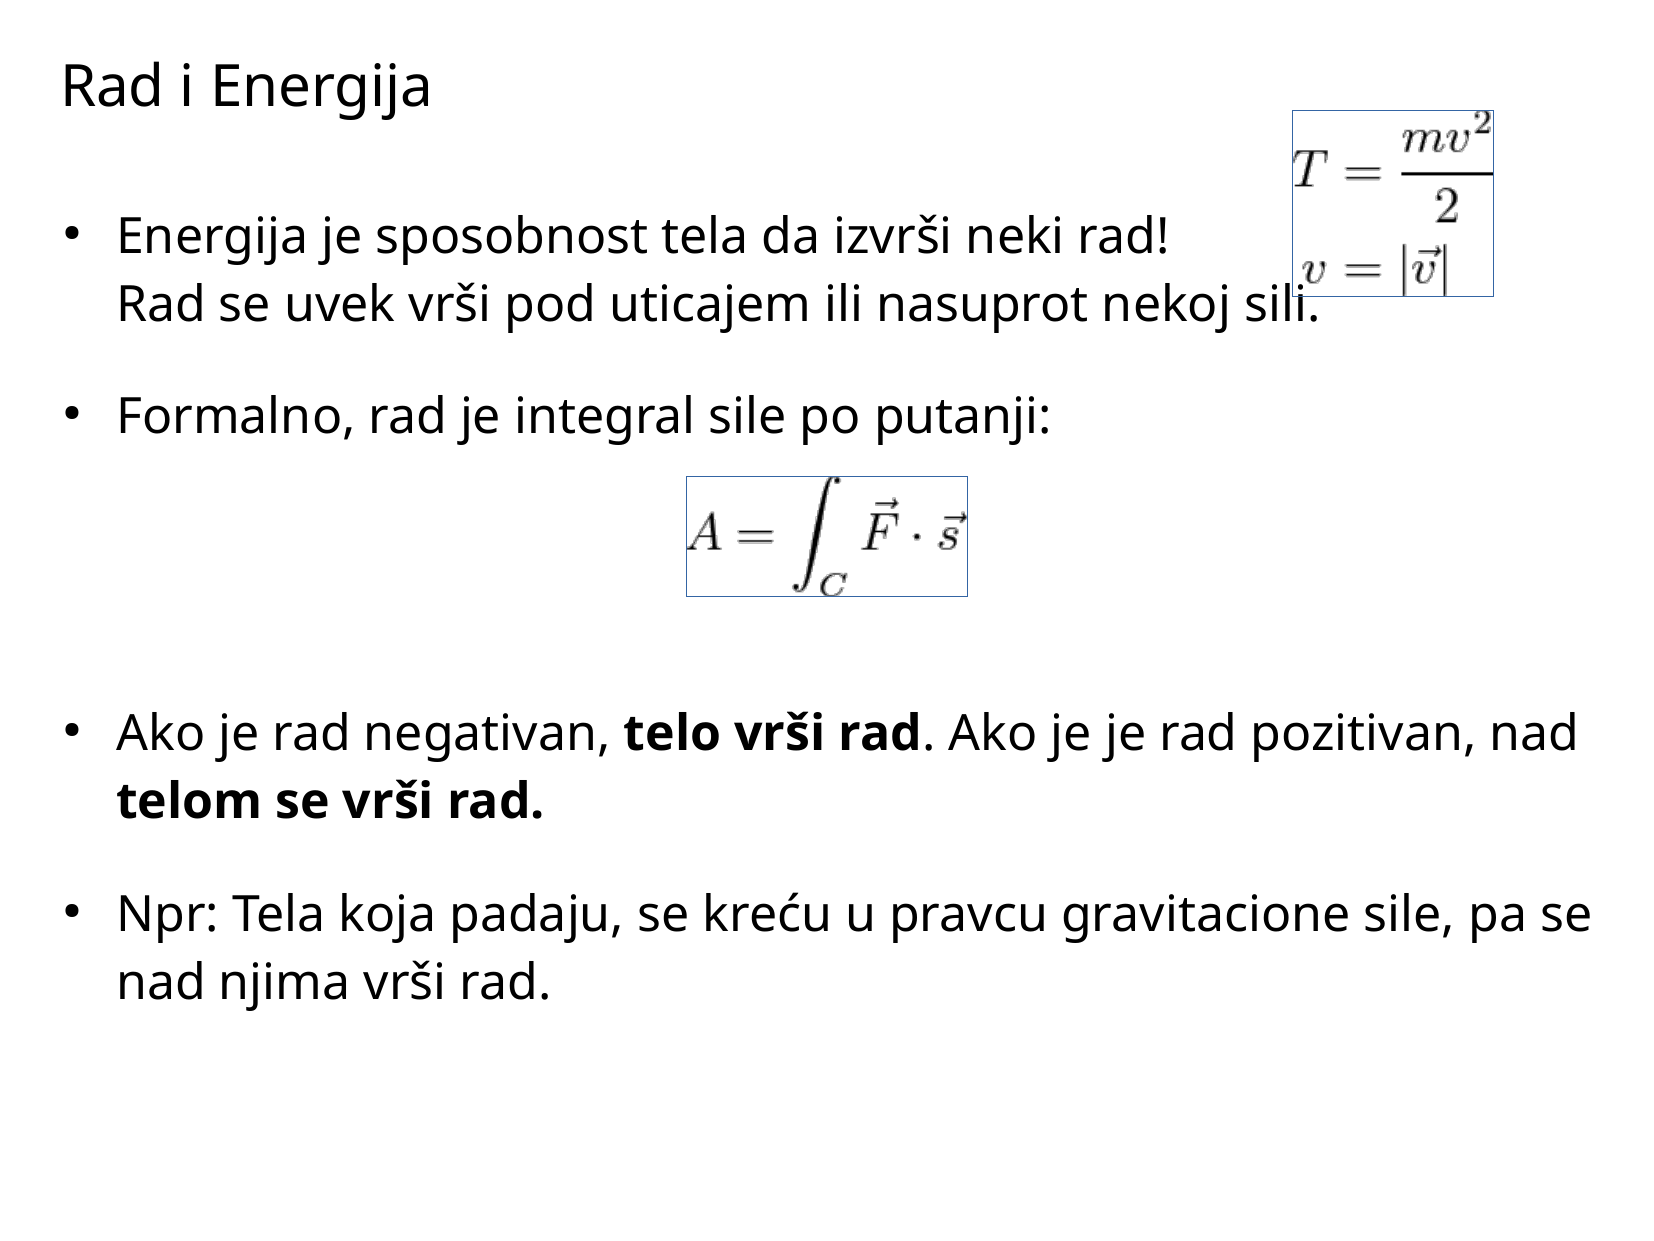

# Rad i Energija
Energija je sposobnost tela da izvrši neki rad!
Rad se uvek vrši pod uticajem ili nasuprot nekoj sili.
Formalno, rad je integral sile po putanji:
Ako je rad negativan, telo vrši rad. Ako je je rad pozitivan, nad telom se vrši rad.
Npr: Tela koja padaju, se kreću u pravcu gravitacione sile, pa se nad njima vrši rad.